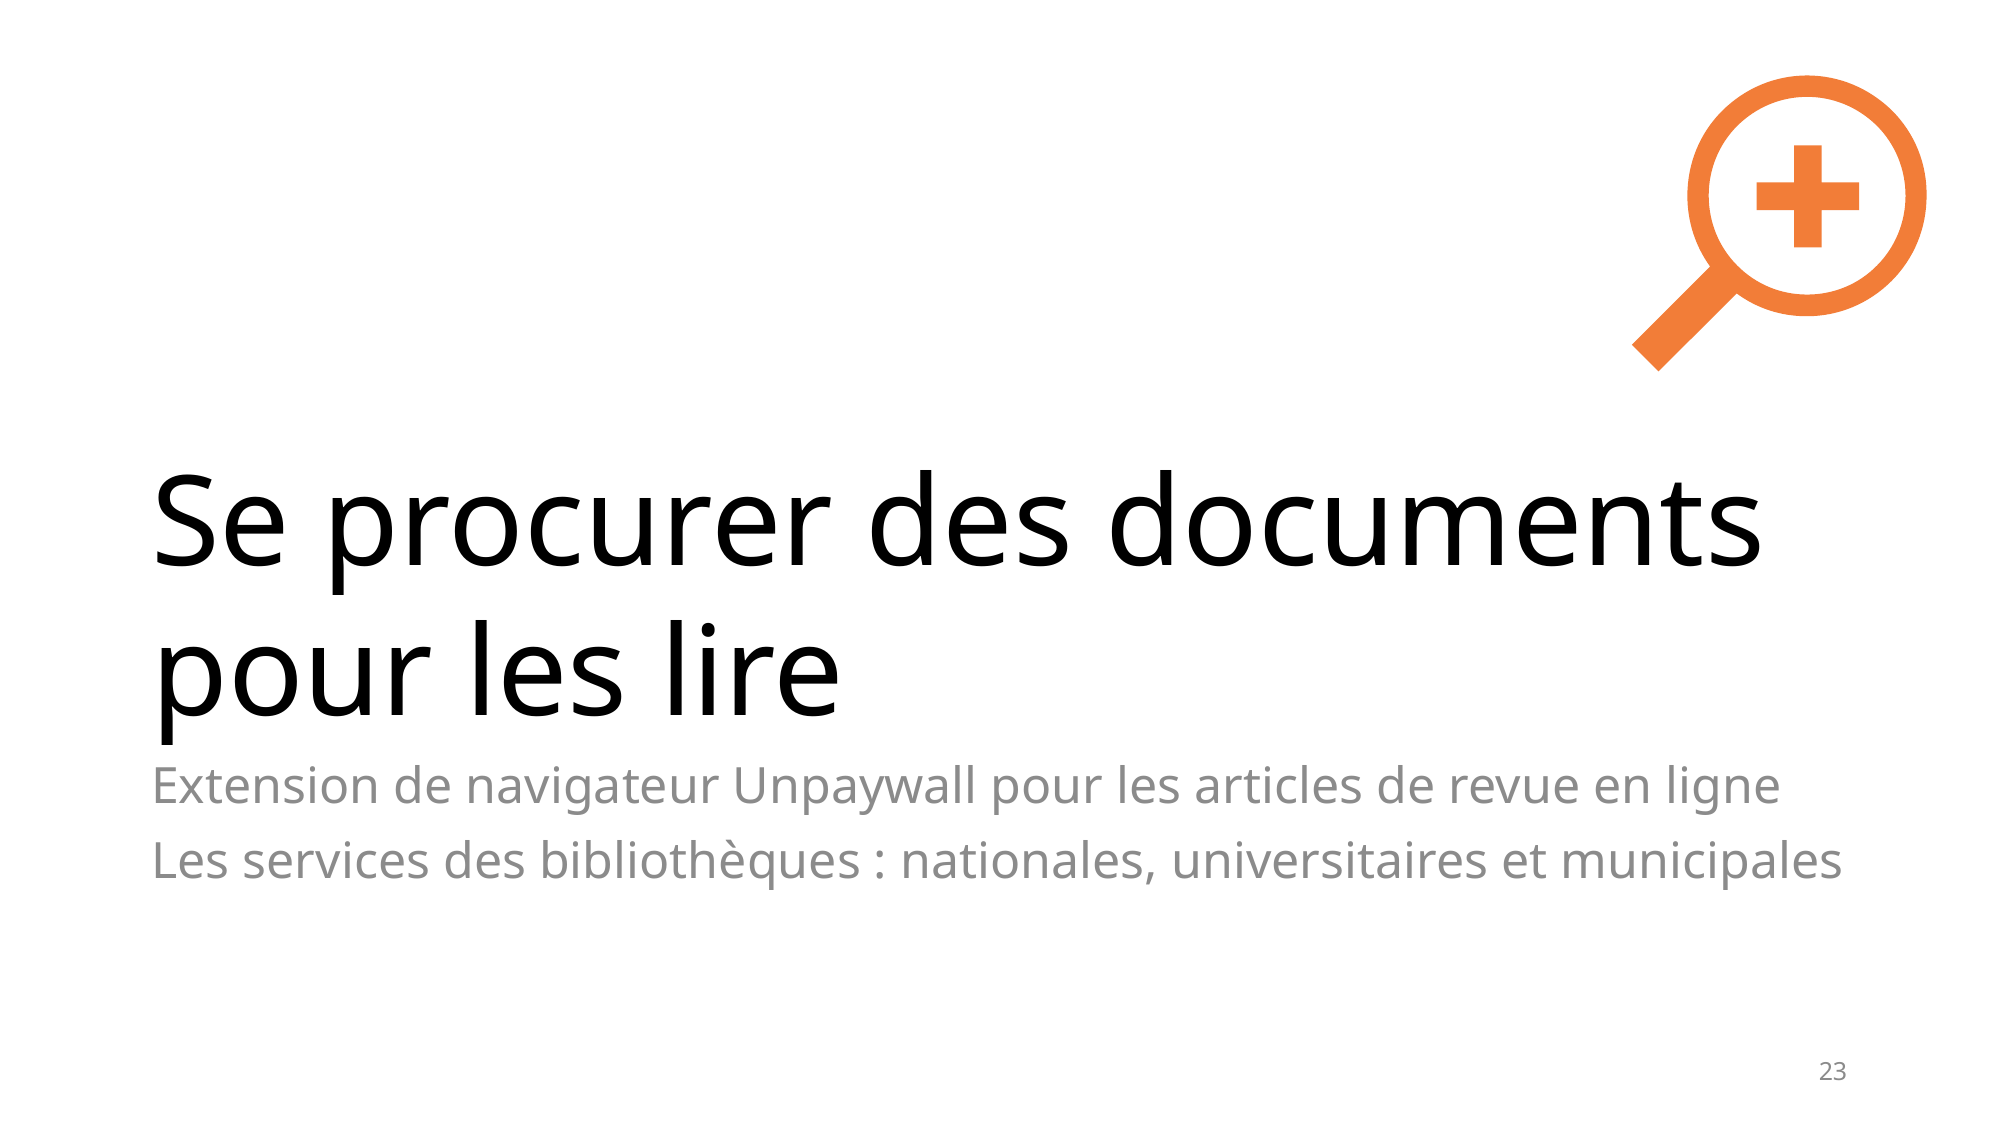

# Se procurer des documents pour les lire
Extension de navigateur Unpaywall pour les articles de revue en ligne
Les services des bibliothèques : nationales, universitaires et municipales
23